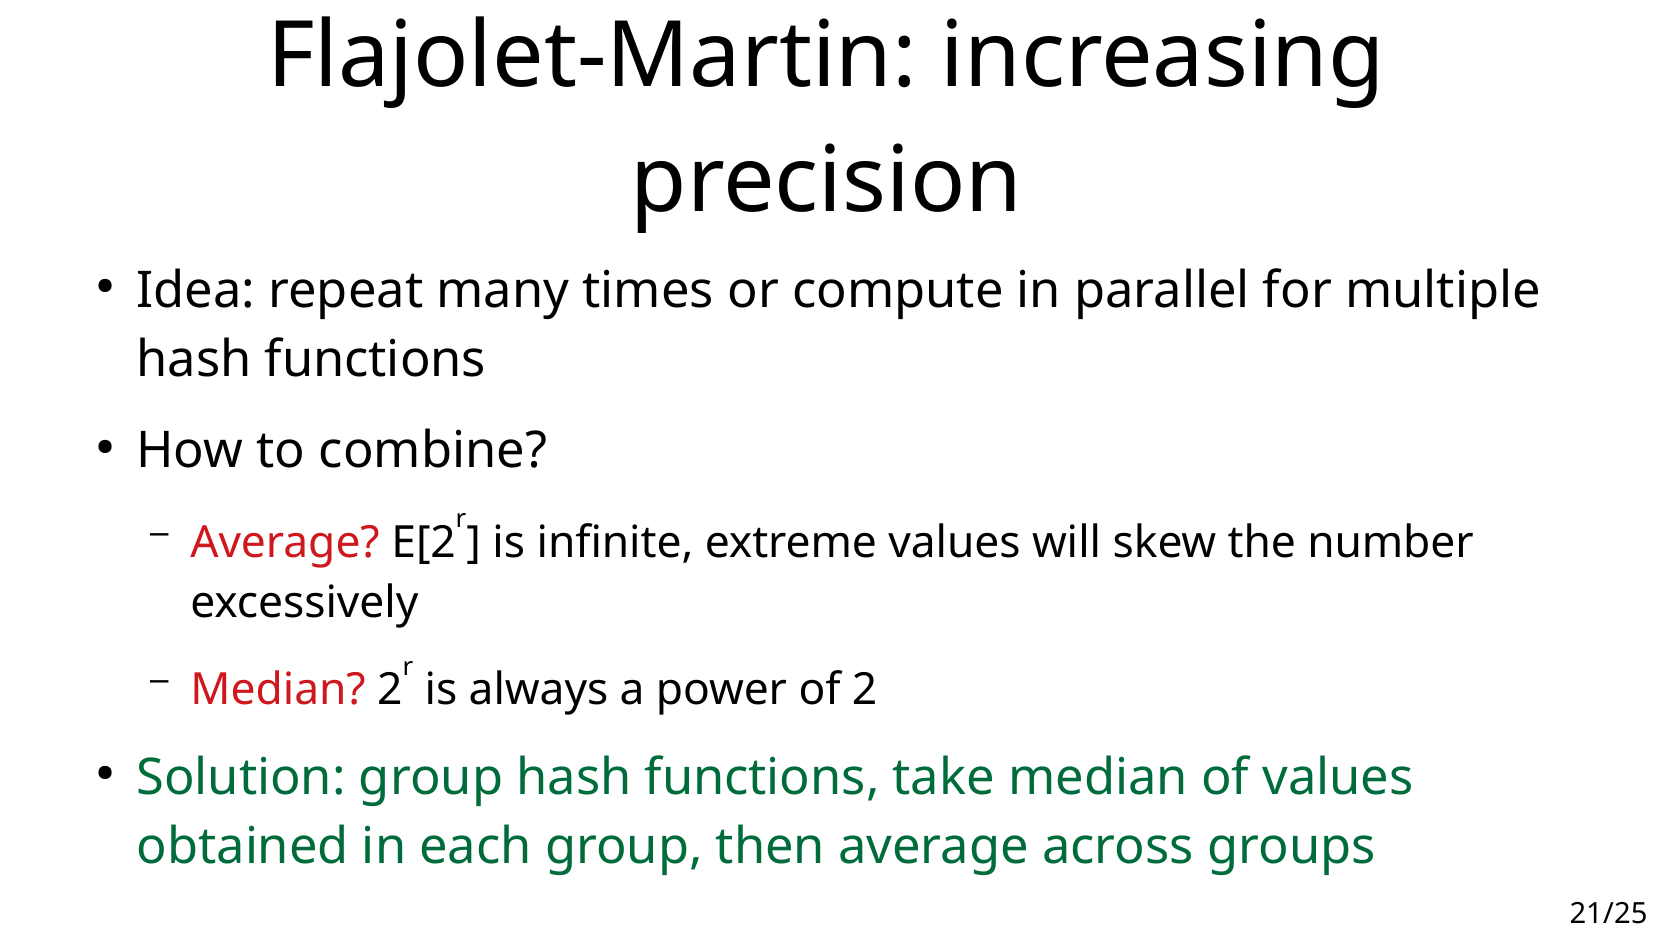

# Flajolet-Martin: increasing precision
Idea: repeat many times or compute in parallel for multiple hash functions
How to combine?
Average? E[2r] is infinite, extreme values will skew the number excessively
Median? 2r is always a power of 2
Solution: group hash functions, take median of values obtained in each group, then average across groups
21